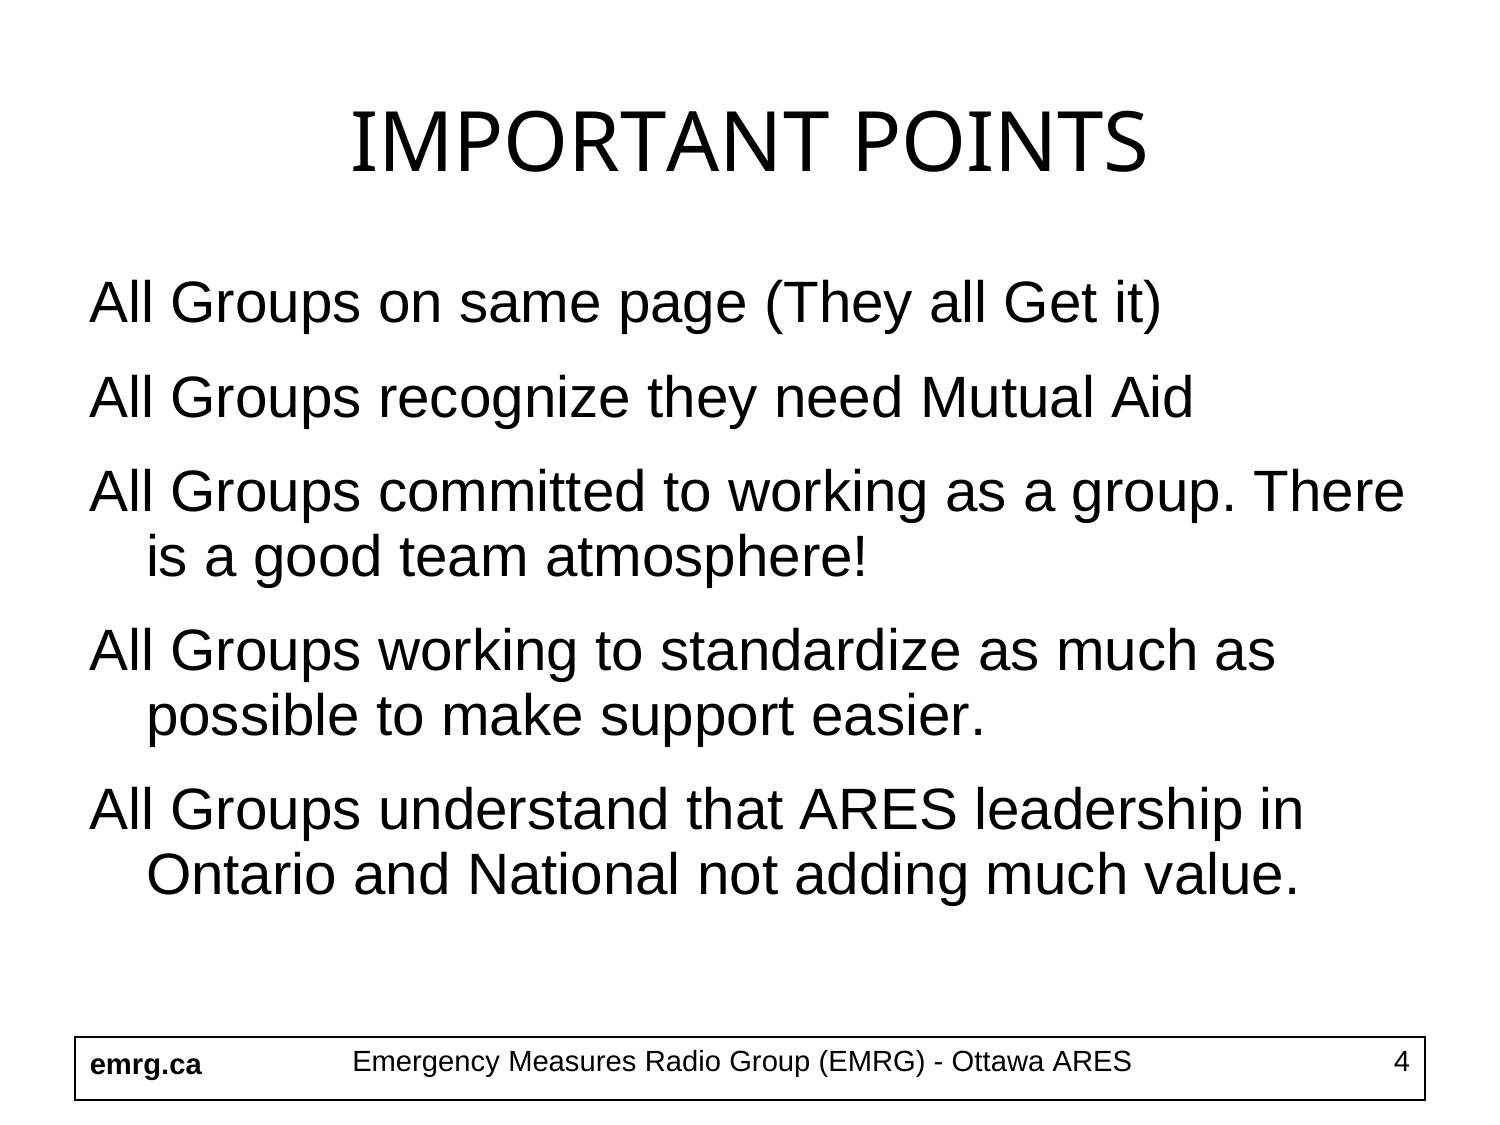

# IMPORTANT POINTS
All Groups on same page (They all Get it)
All Groups recognize they need Mutual Aid
All Groups committed to working as a group. There is a good team atmosphere!
All Groups working to standardize as much as possible to make support easier.
All Groups understand that ARES leadership in Ontario and National not adding much value.
Emergency Measures Radio Group (EMRG) - Ottawa ARES
4